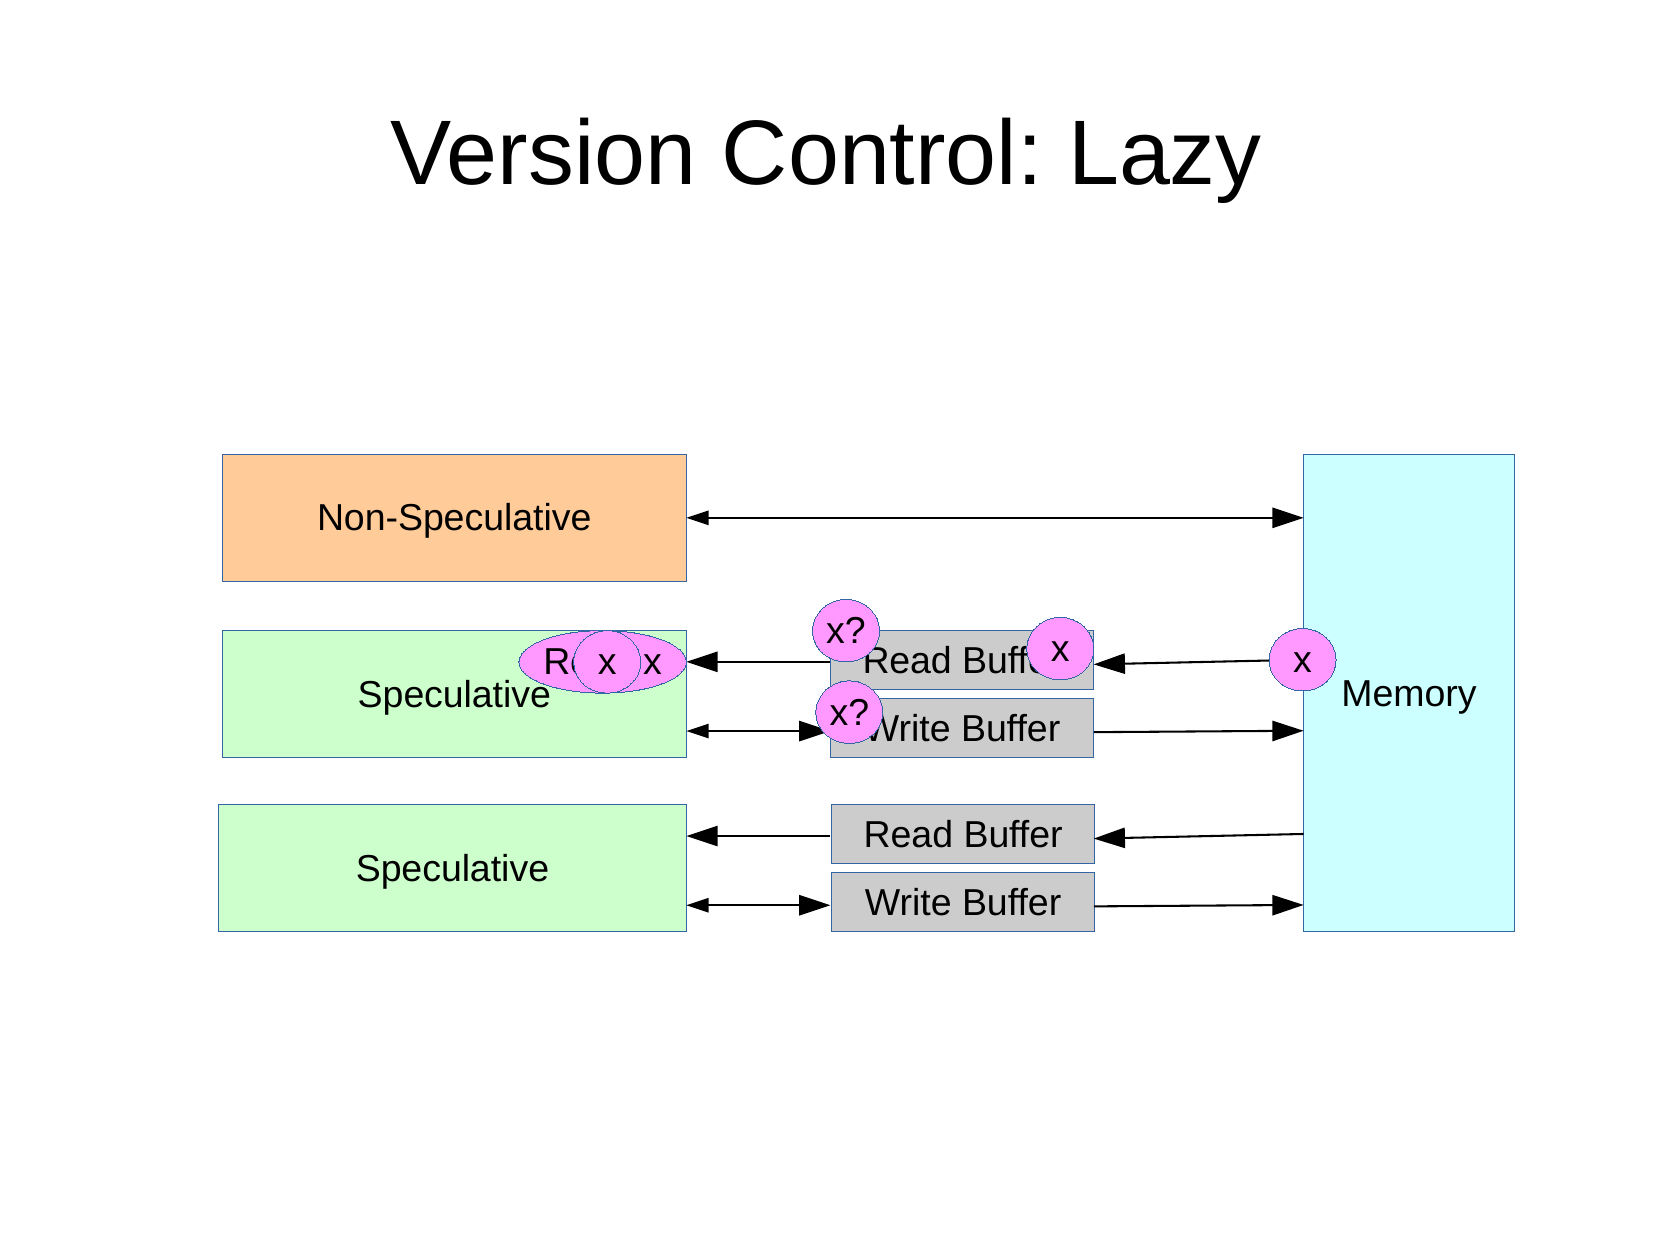

# Version Control: Lazy
Non-Speculative
Memory
x?
x
x
Speculative
Read x
x
Read Buffer
x?
Write Buffer
Speculative
Read Buffer
Write Buffer